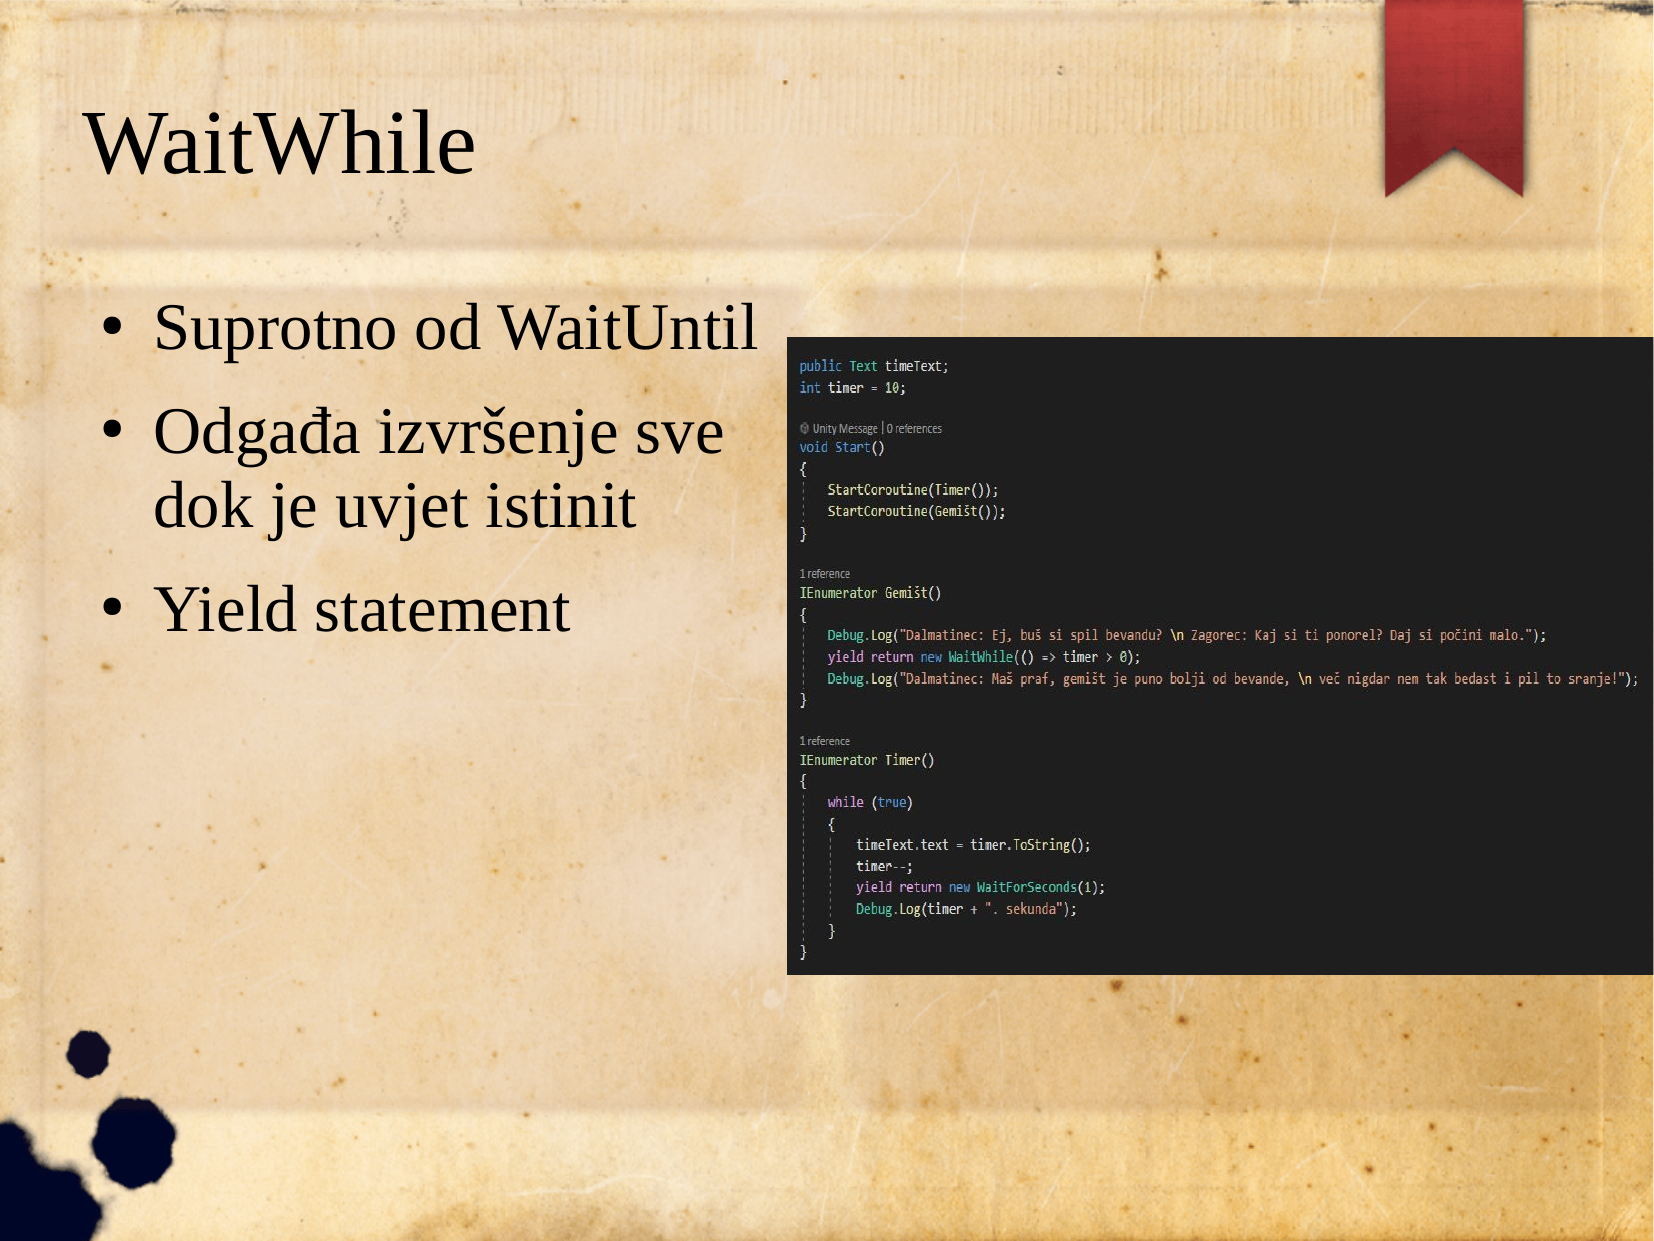

# WaitWhile
Suprotno od WaitUntil
Odgađa izvršenje sve dok je uvjet istinit
Yield statement